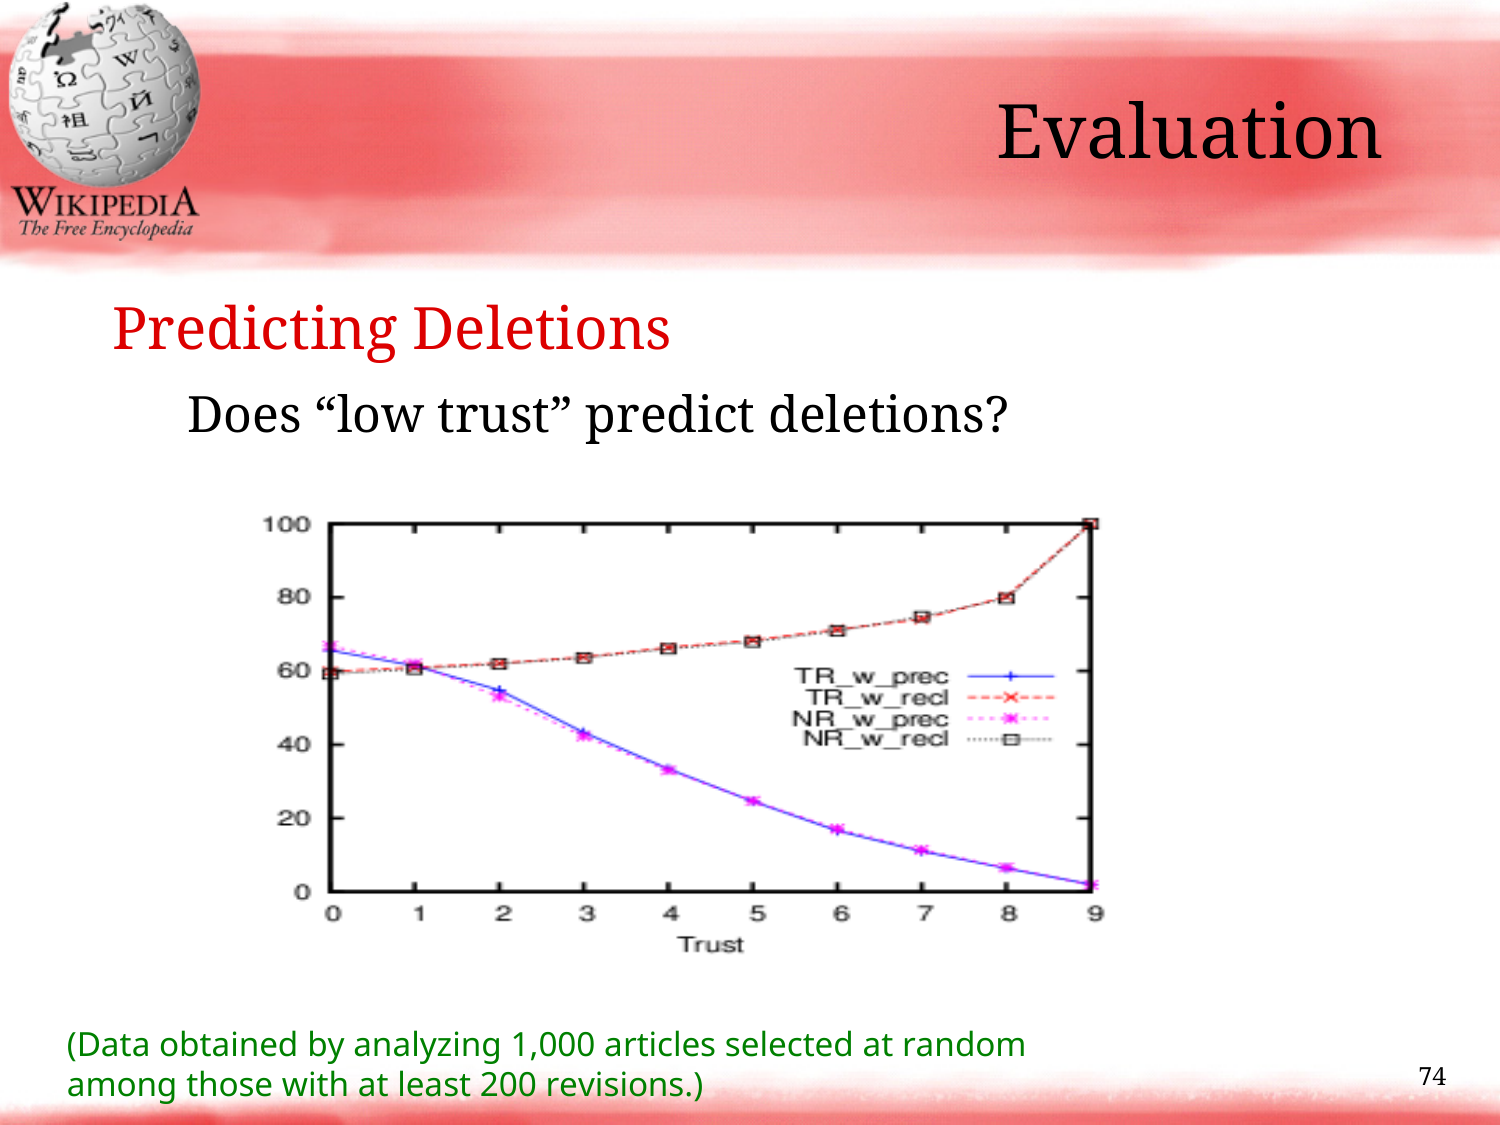

# Evaluation
Predicting Deletions
Does “low trust” predict deletions?
(Data obtained by analyzing 1,000 articles selected at random among those with at least 200 revisions.)
74